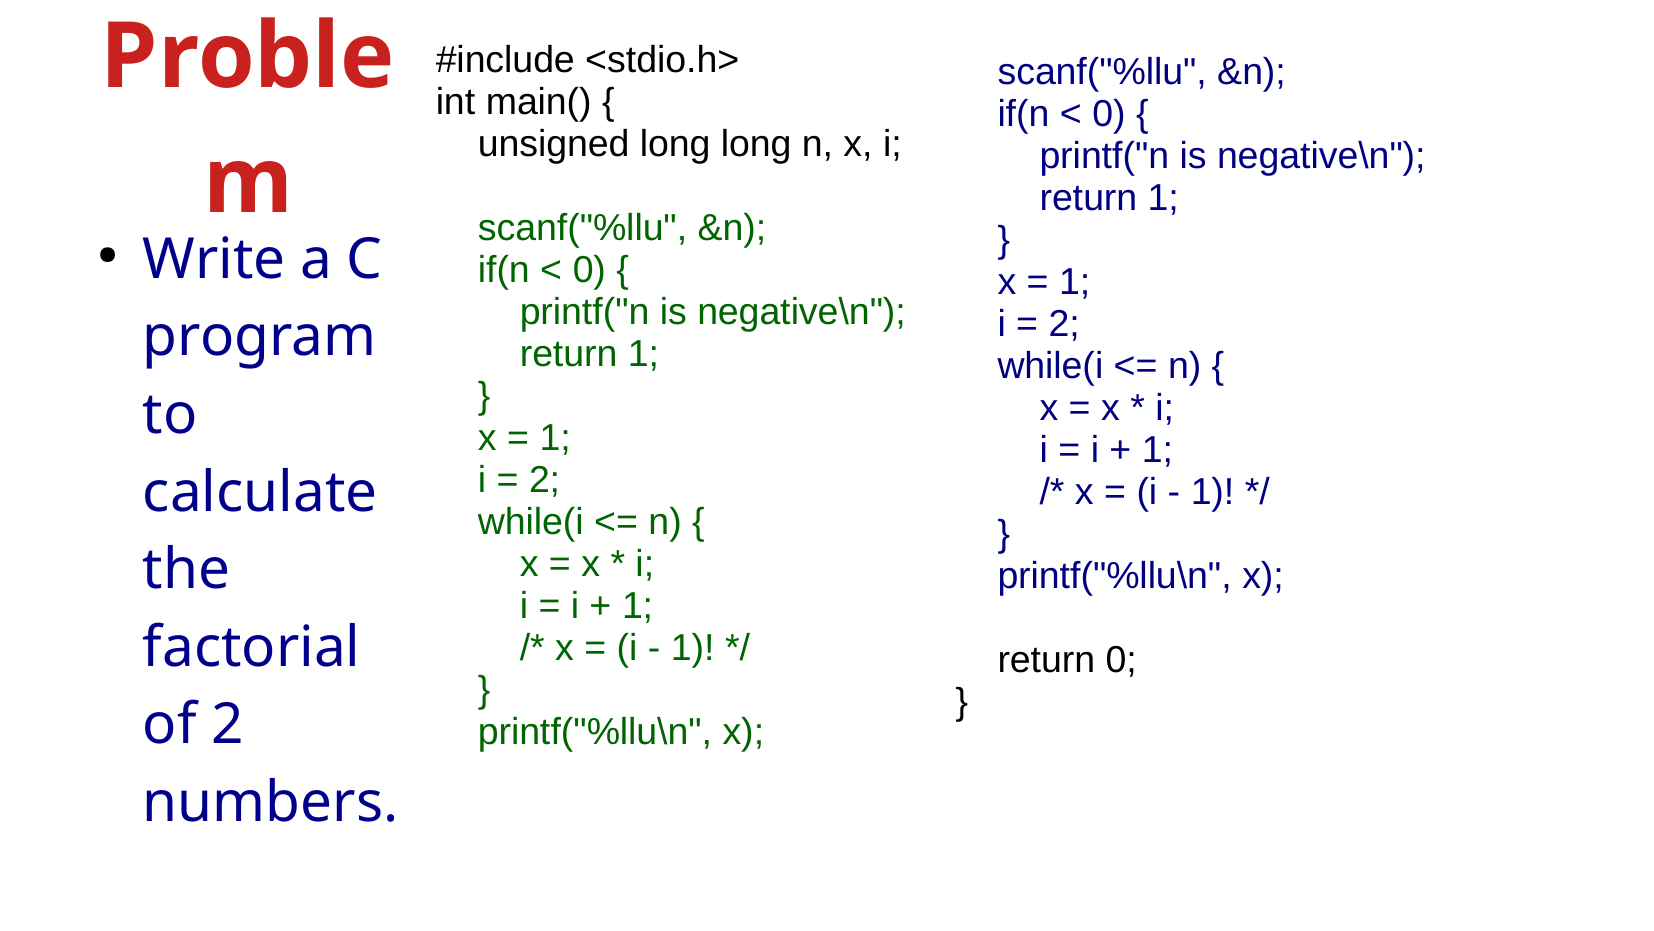

# Problem
#include <stdio.h>
int main() {
 unsigned long long n, x, i;
 scanf("%llu", &n);
 if(n < 0) {
 printf("n is negative\n");
 return 1;
 }
 x = 1;
 i = 2;
 while(i <= n) {
 x = x * i;
 i = i + 1;
 /* x = (i - 1)! */
 }
 printf("%llu\n", x);
 scanf("%llu", &n);
 if(n < 0) {
 printf("n is negative\n");
 return 1;
 }
 x = 1;
 i = 2;
 while(i <= n) {
 x = x * i;
 i = i + 1;
 /* x = (i - 1)! */
 }
 printf("%llu\n", x);
 return 0;
}
Write a C program to calculate the factorial of 2 numbers.